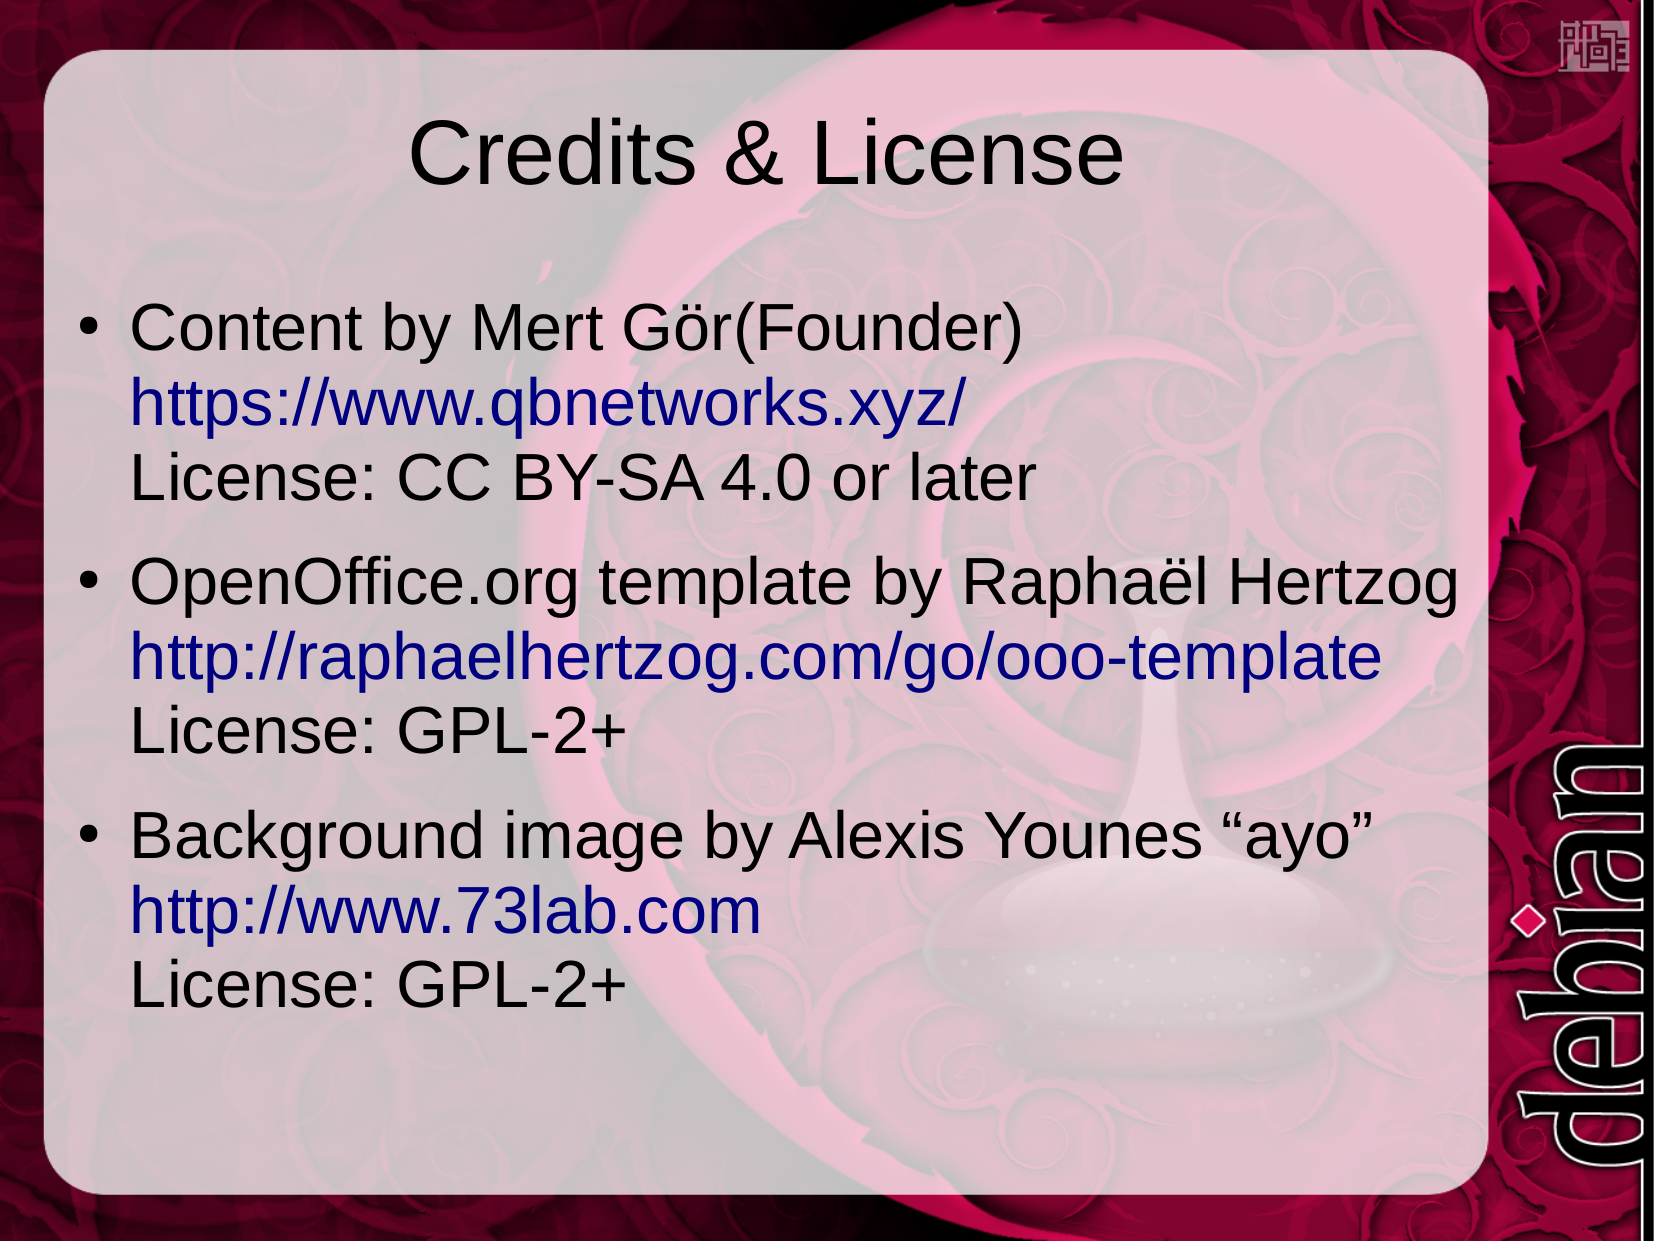

# Credits & License
Content by Mert Gör(Founder)
https://www.qbnetworks.xyz/
License: CC BY-SA 4.0 or later
OpenOffice.org template by Raphaël Hertzog
http://raphaelhertzog.com/go/ooo-template
License: GPL-2+
Background image by Alexis Younes “ayo”
http://www.73lab.com
License: GPL-2+